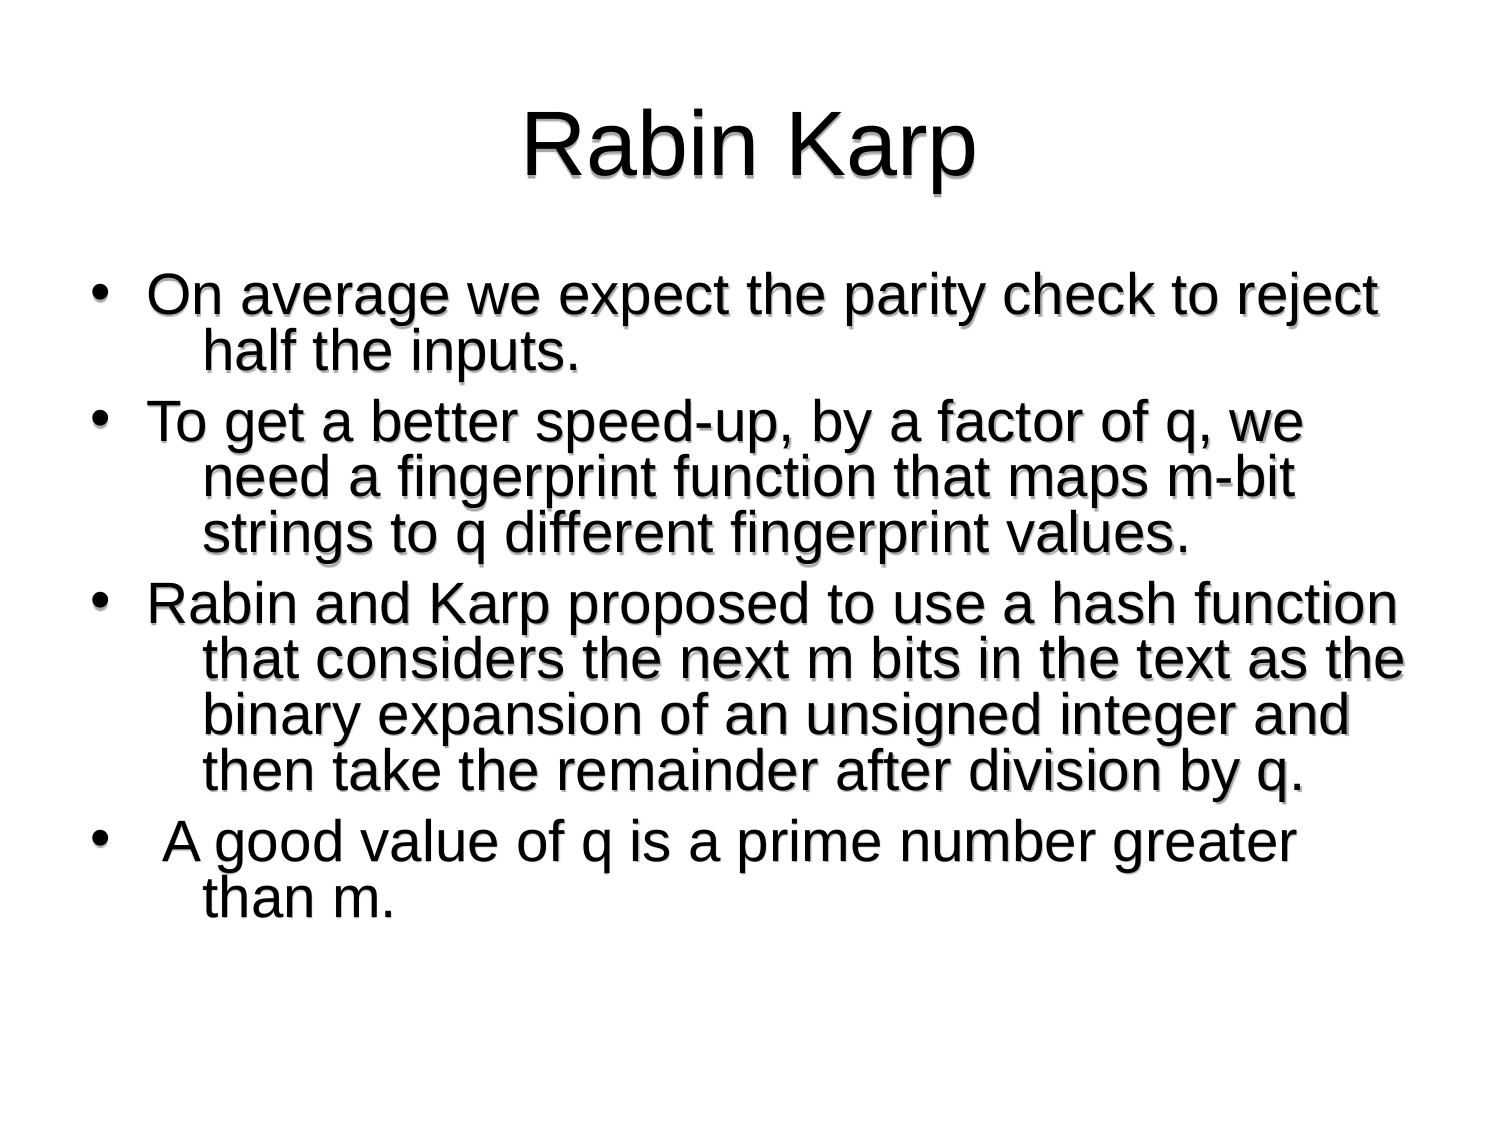

# Rabin Karp
On average we expect the parity check to reject half the inputs.
To get a better speed-up, by a factor of q, we need a fingerprint function that maps m-bit strings to q different fingerprint values.
Rabin and Karp proposed to use a hash function that considers the next m bits in the text as the binary expansion of an unsigned integer and then take the remainder after division by q.
 A good value of q is a prime number greater than m.